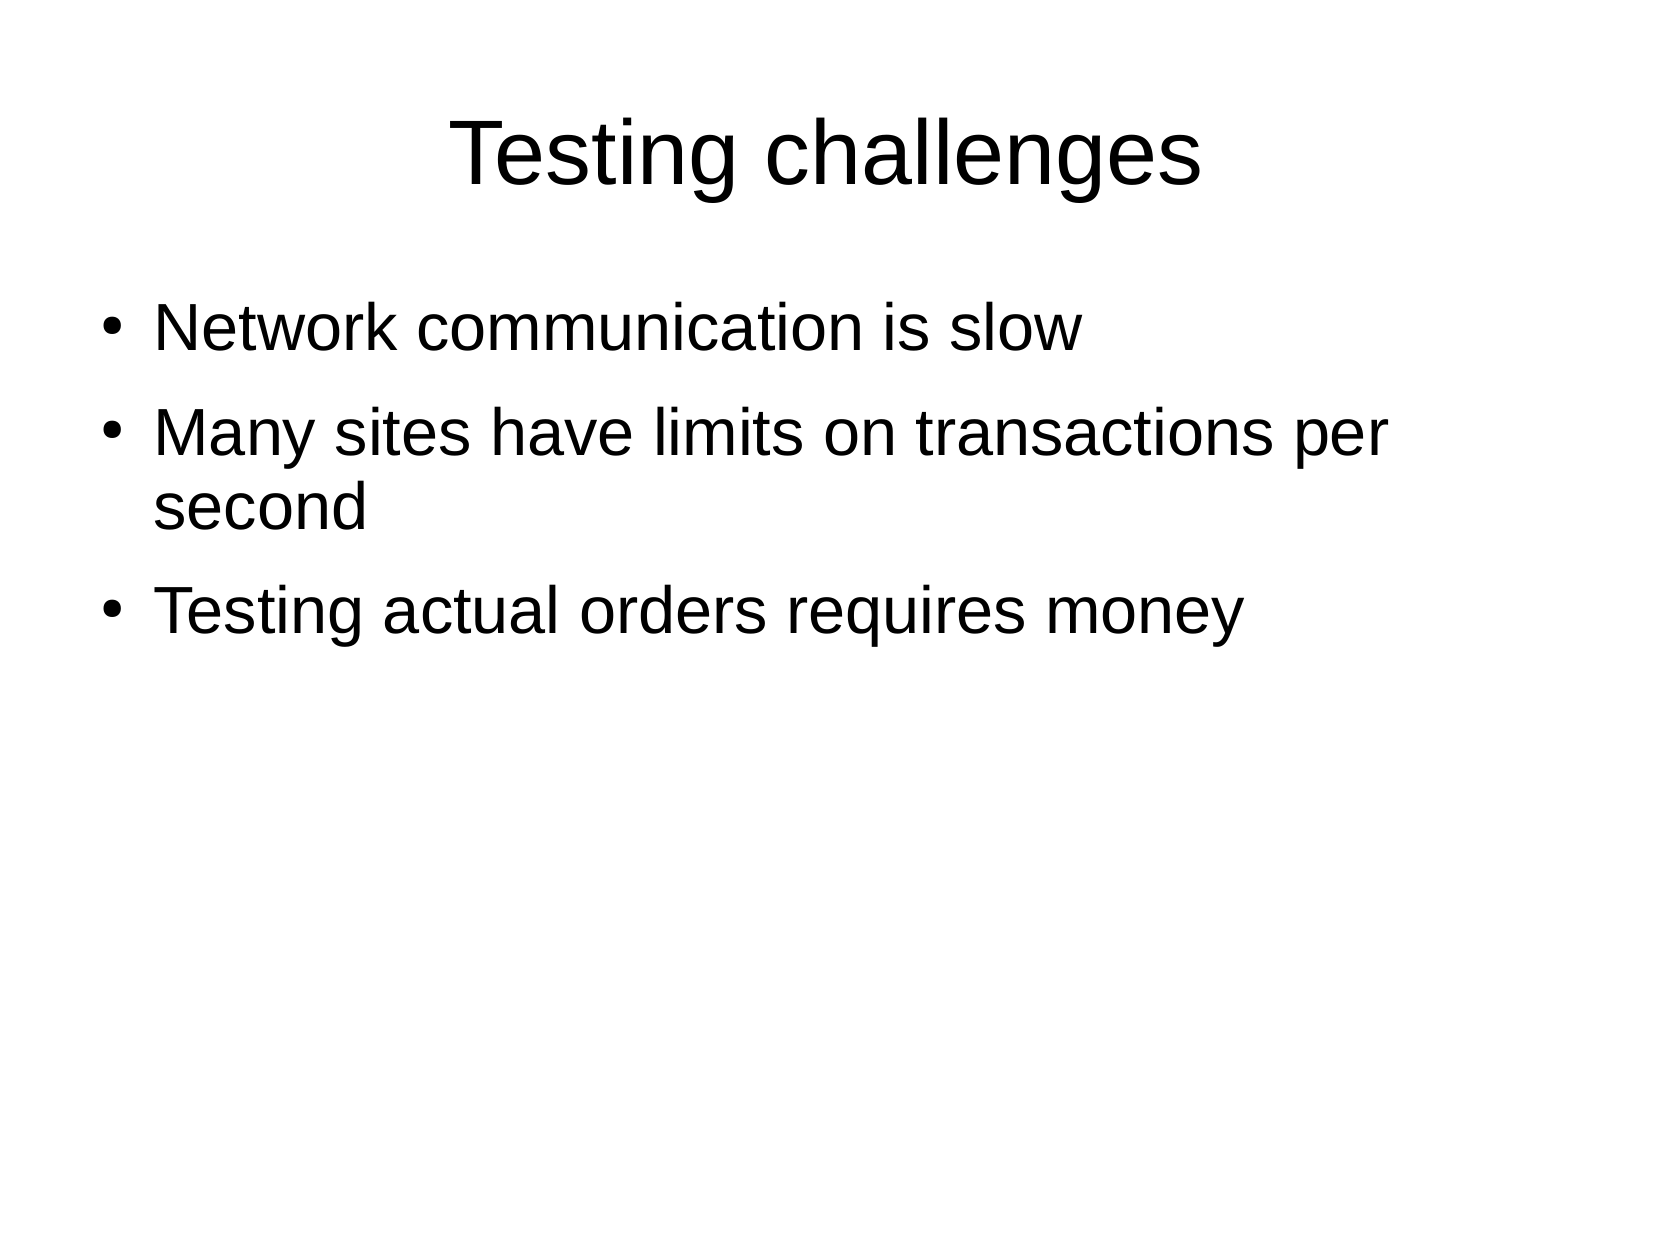

# Testing challenges
Network communication is slow
Many sites have limits on transactions per second
Testing actual orders requires money